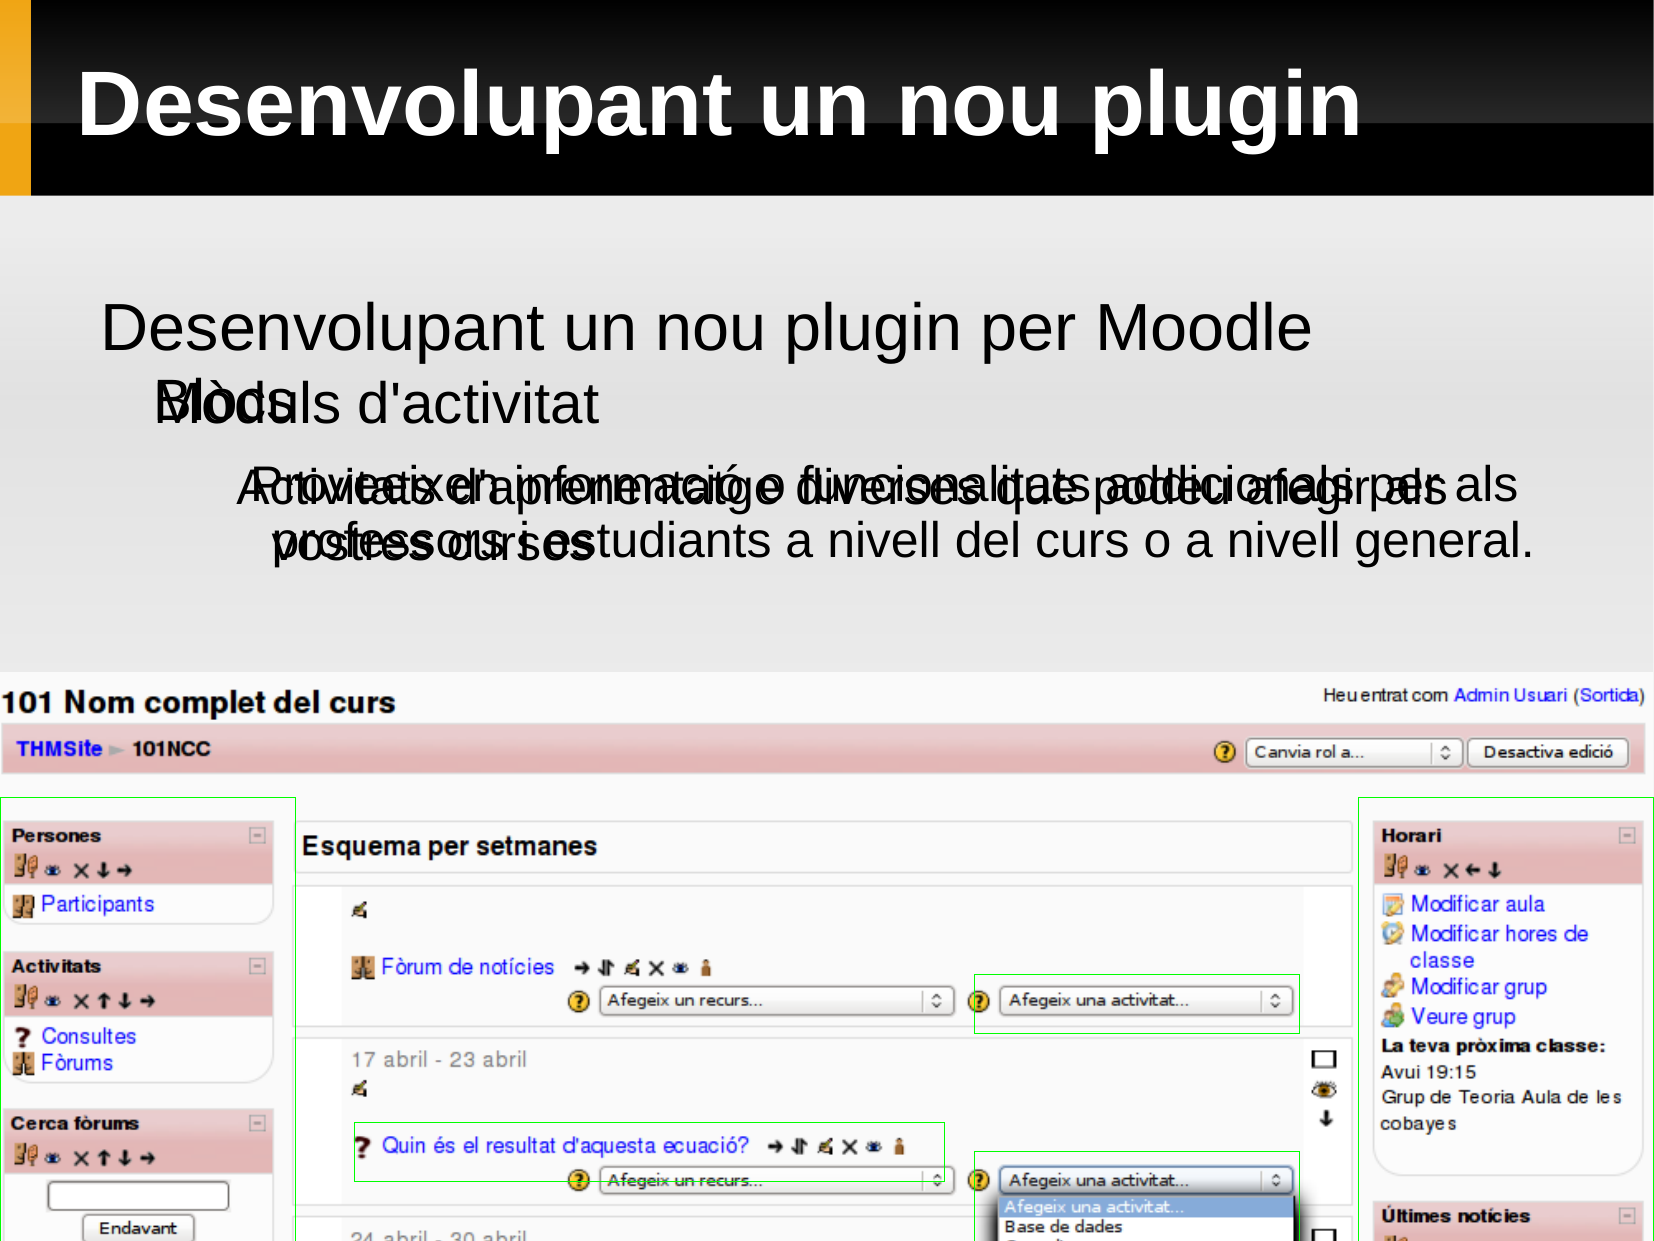

# Desenvolupant un nou plugin
Desenvolupant un nou plugin per Moodle
Blocs
 Proveeixen informació o funcionalitats addicionals per als professors i estudiants a nivell del curs o a nivell general.
Mòduls d'activitat
Activitats d'aprenentatge diverses que podeu afegir als vostres cursos